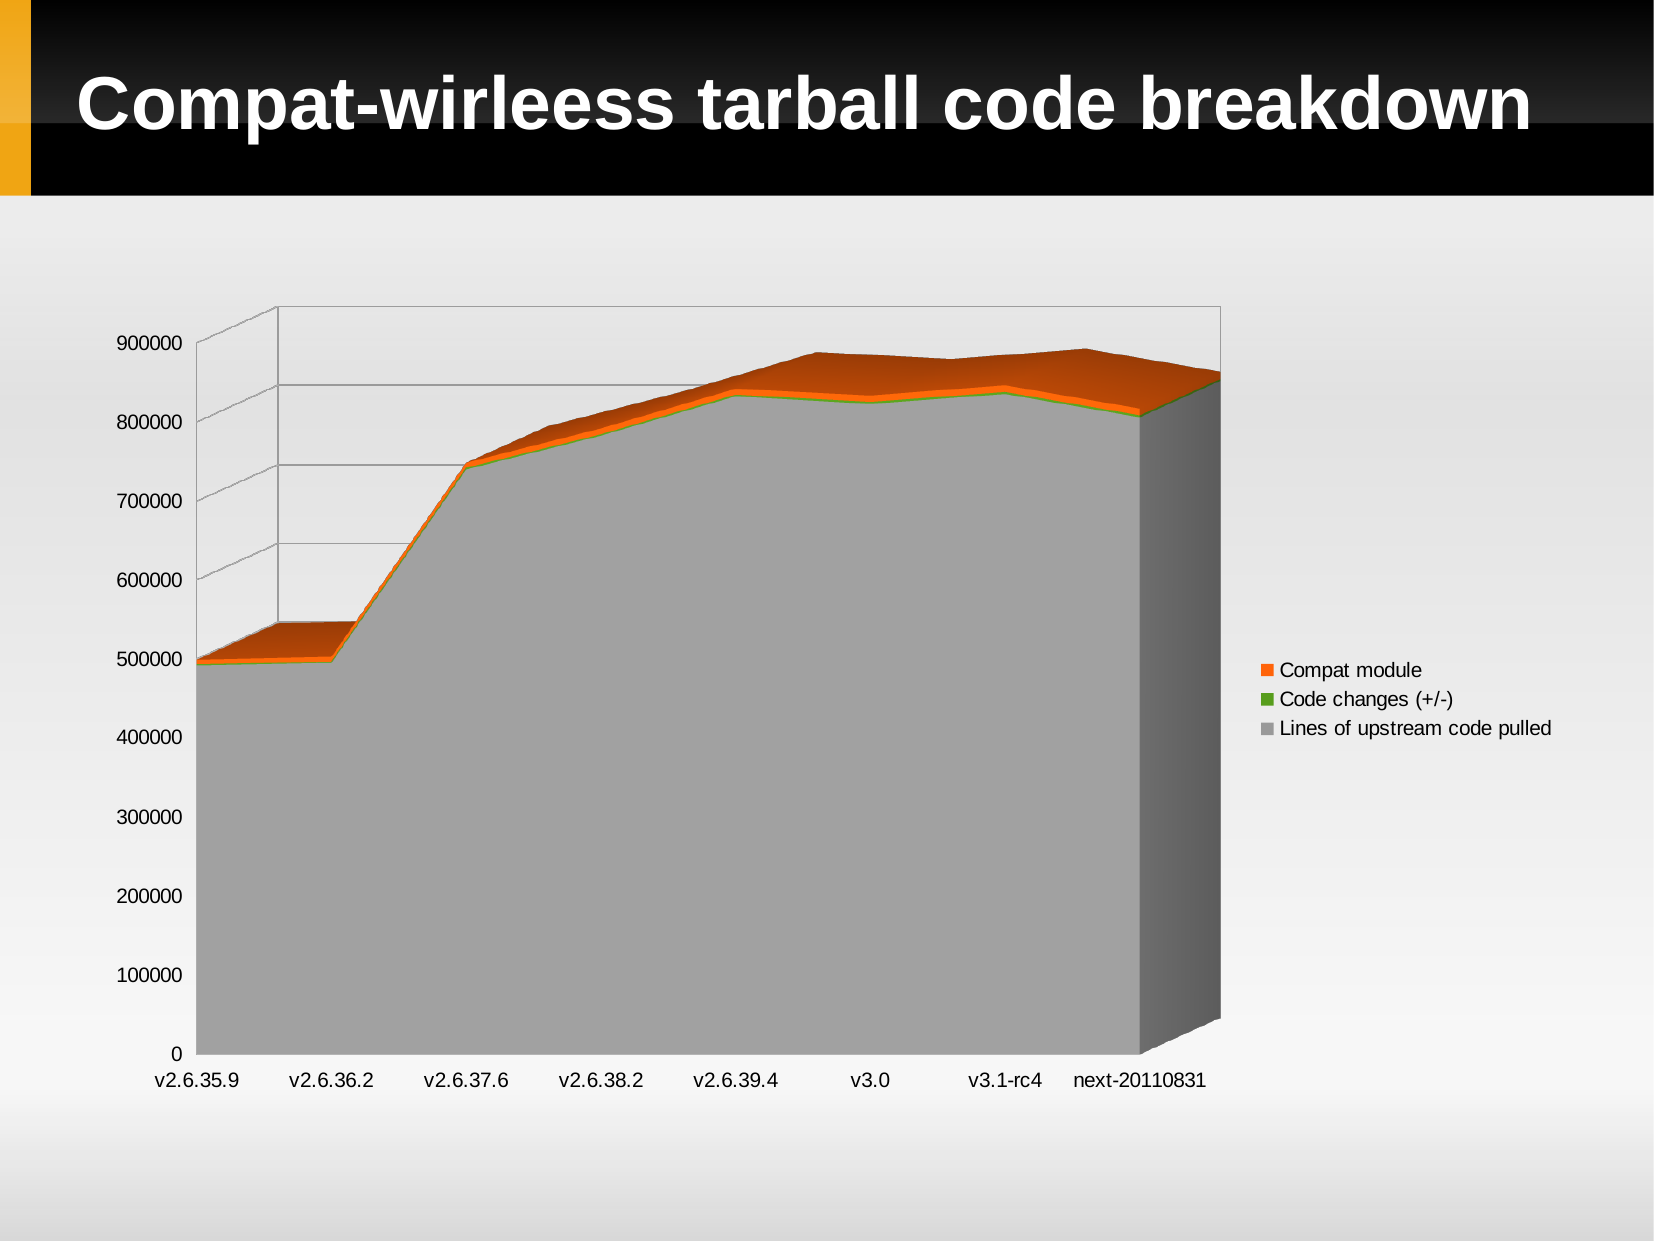

# Compat-wirleess tarball code breakdown
[unsupported chart]